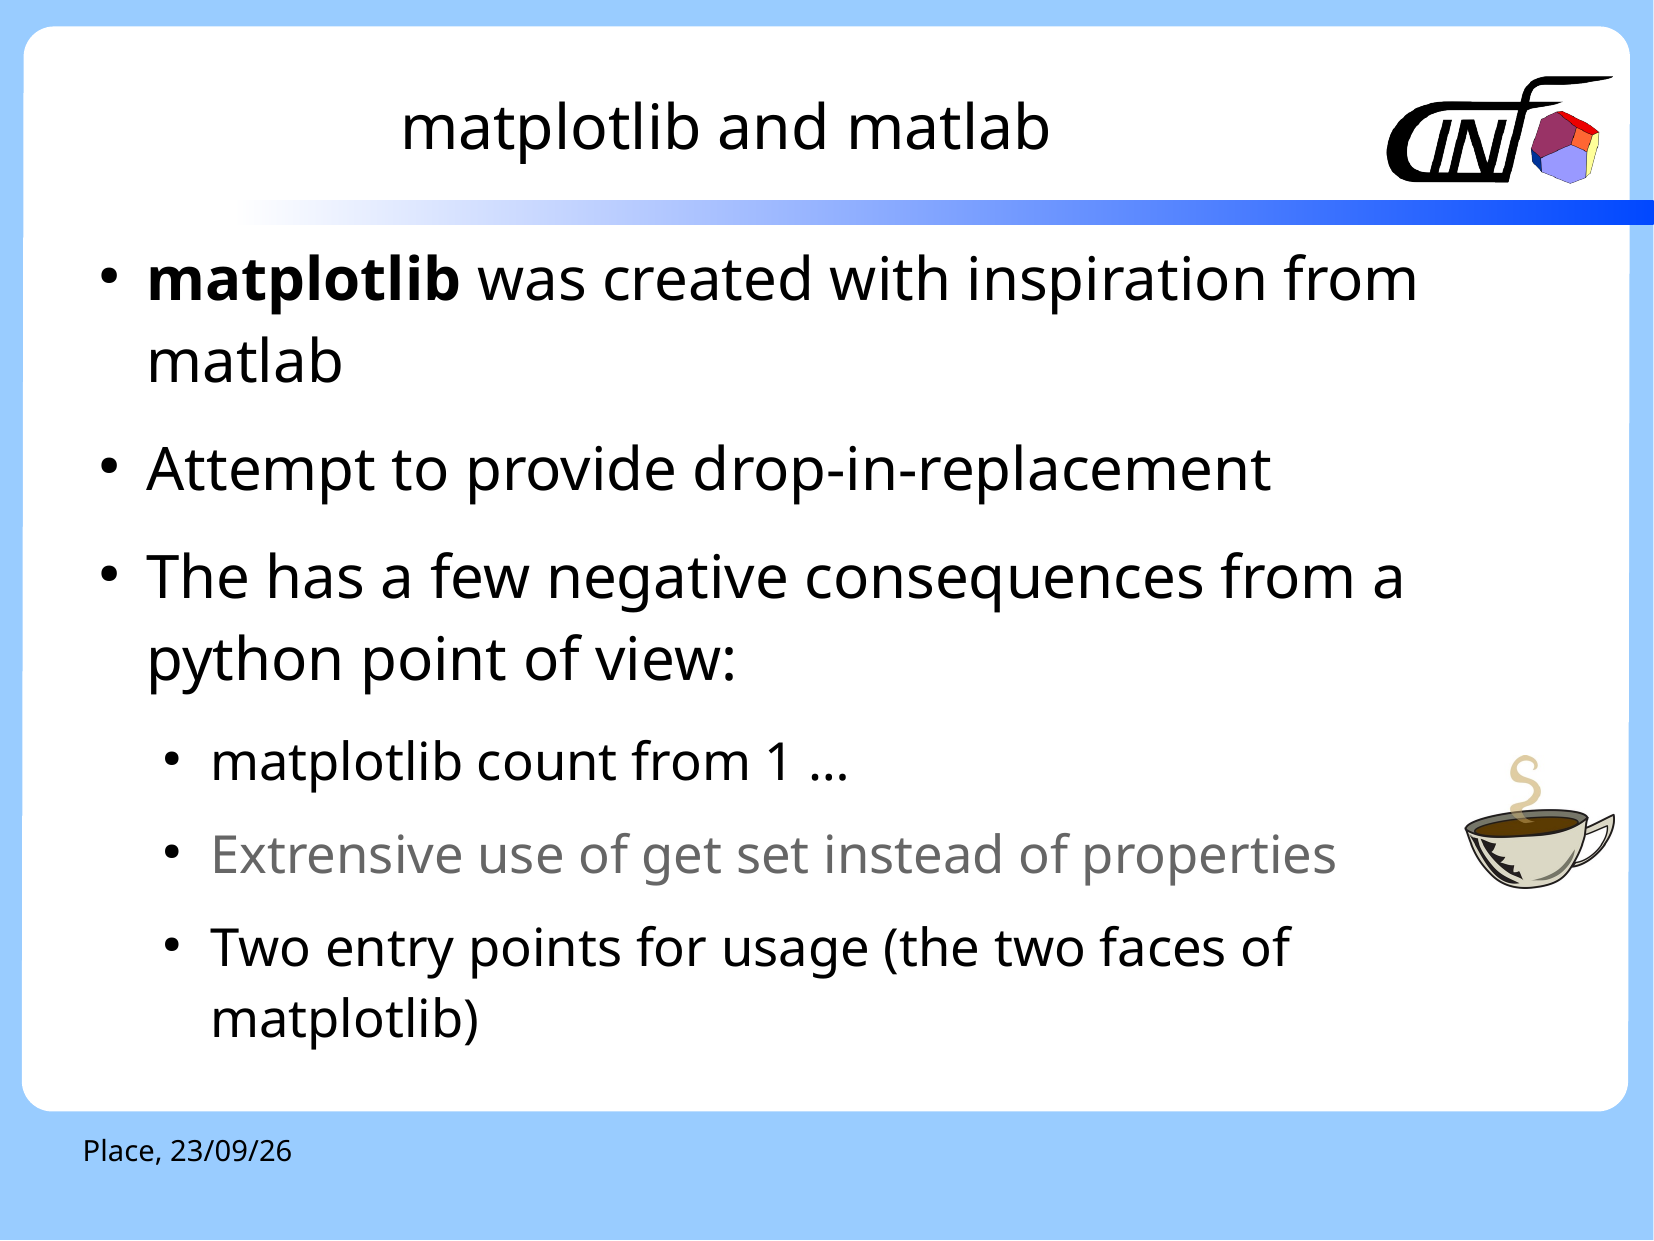

# matplotlib and matlab
matplotlib was created with inspiration from matlab
Attempt to provide drop-in-replacement
The has a few negative consequences from a python point of view:
matplotlib count from 1 …
Extrensive use of get set instead of properties
Two entry points for usage (the two faces of matplotlib)